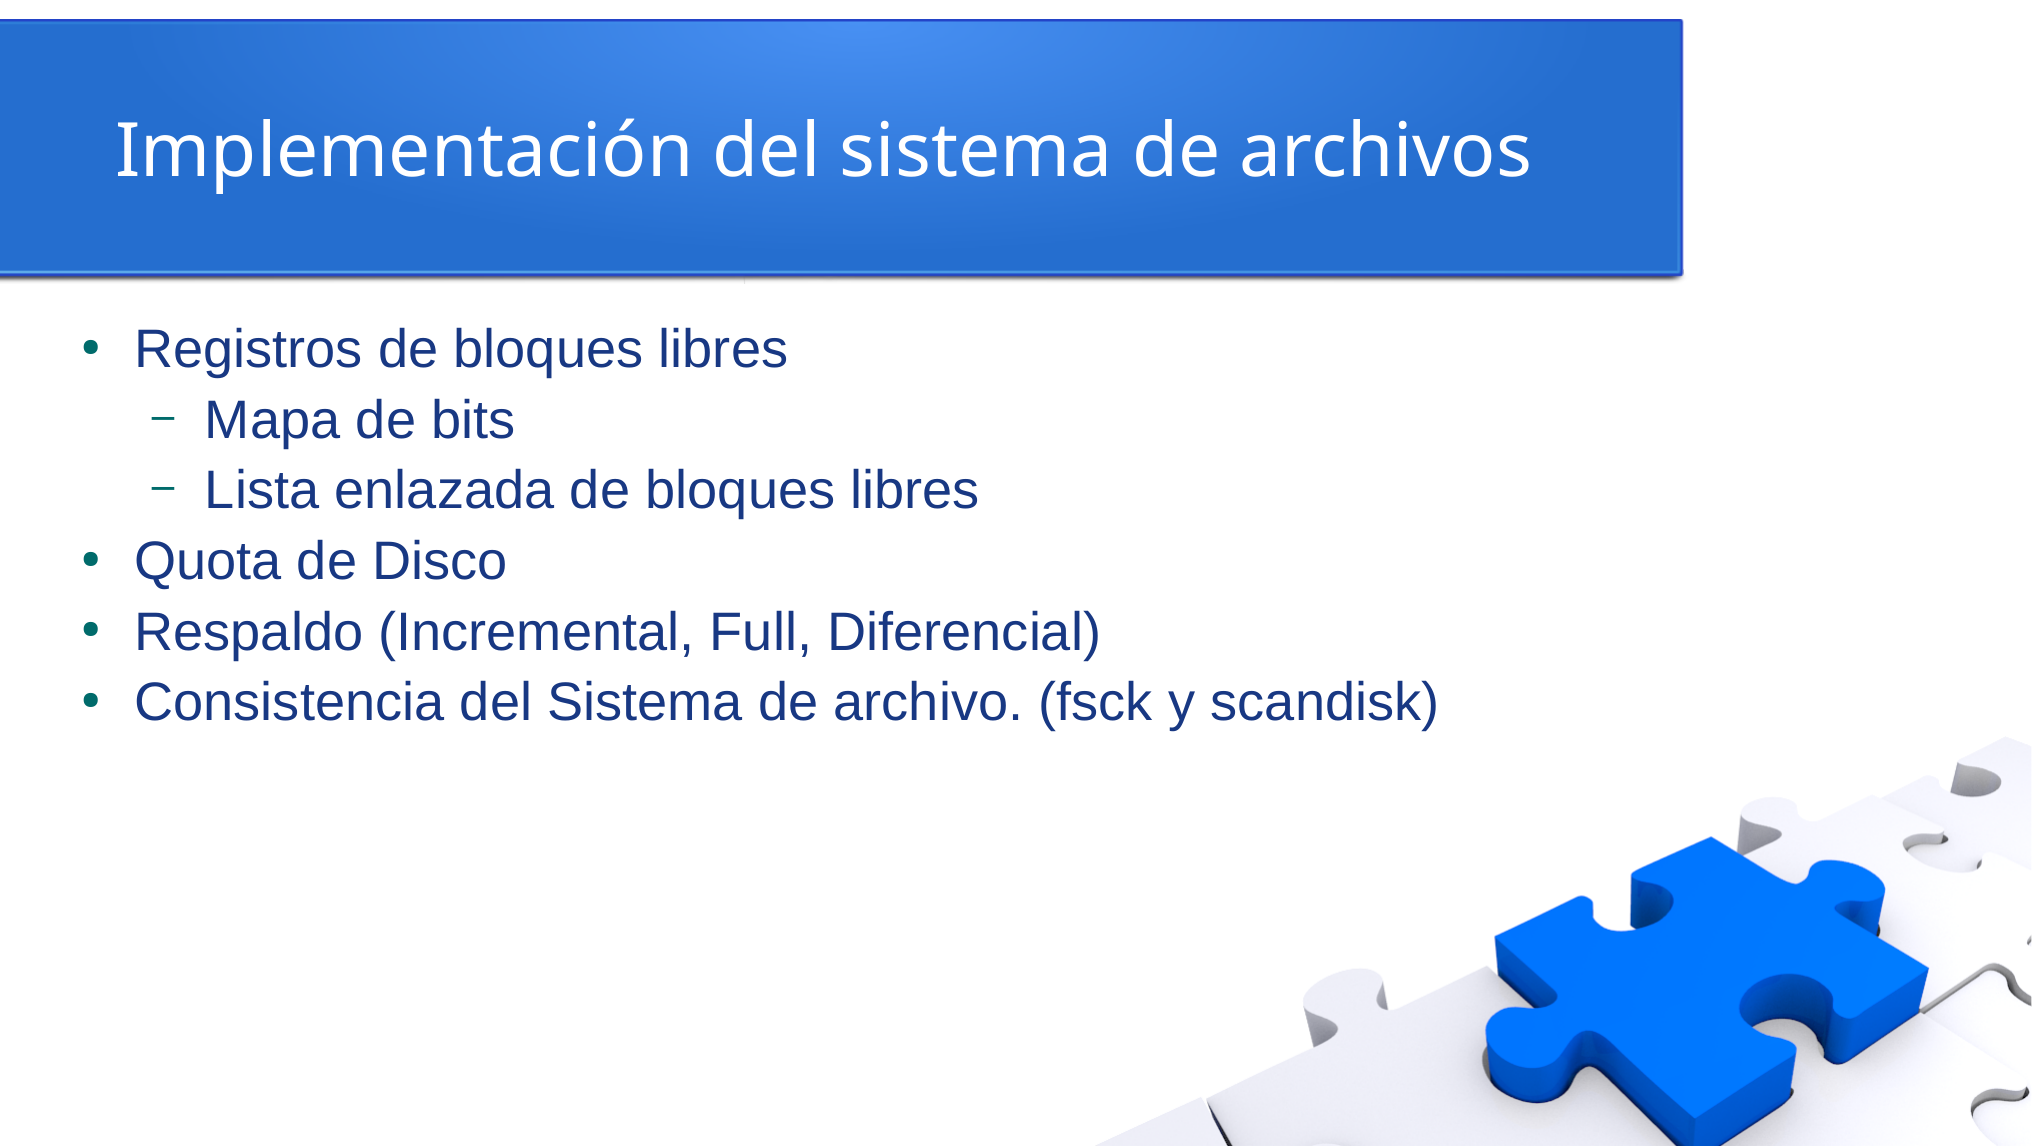

# Implementación del sistema de archivos
Registros de bloques libres
Mapa de bits
Lista enlazada de bloques libres
Quota de Disco
Respaldo (Incremental, Full, Diferencial)
Consistencia del Sistema de archivo. (fsck y scandisk)